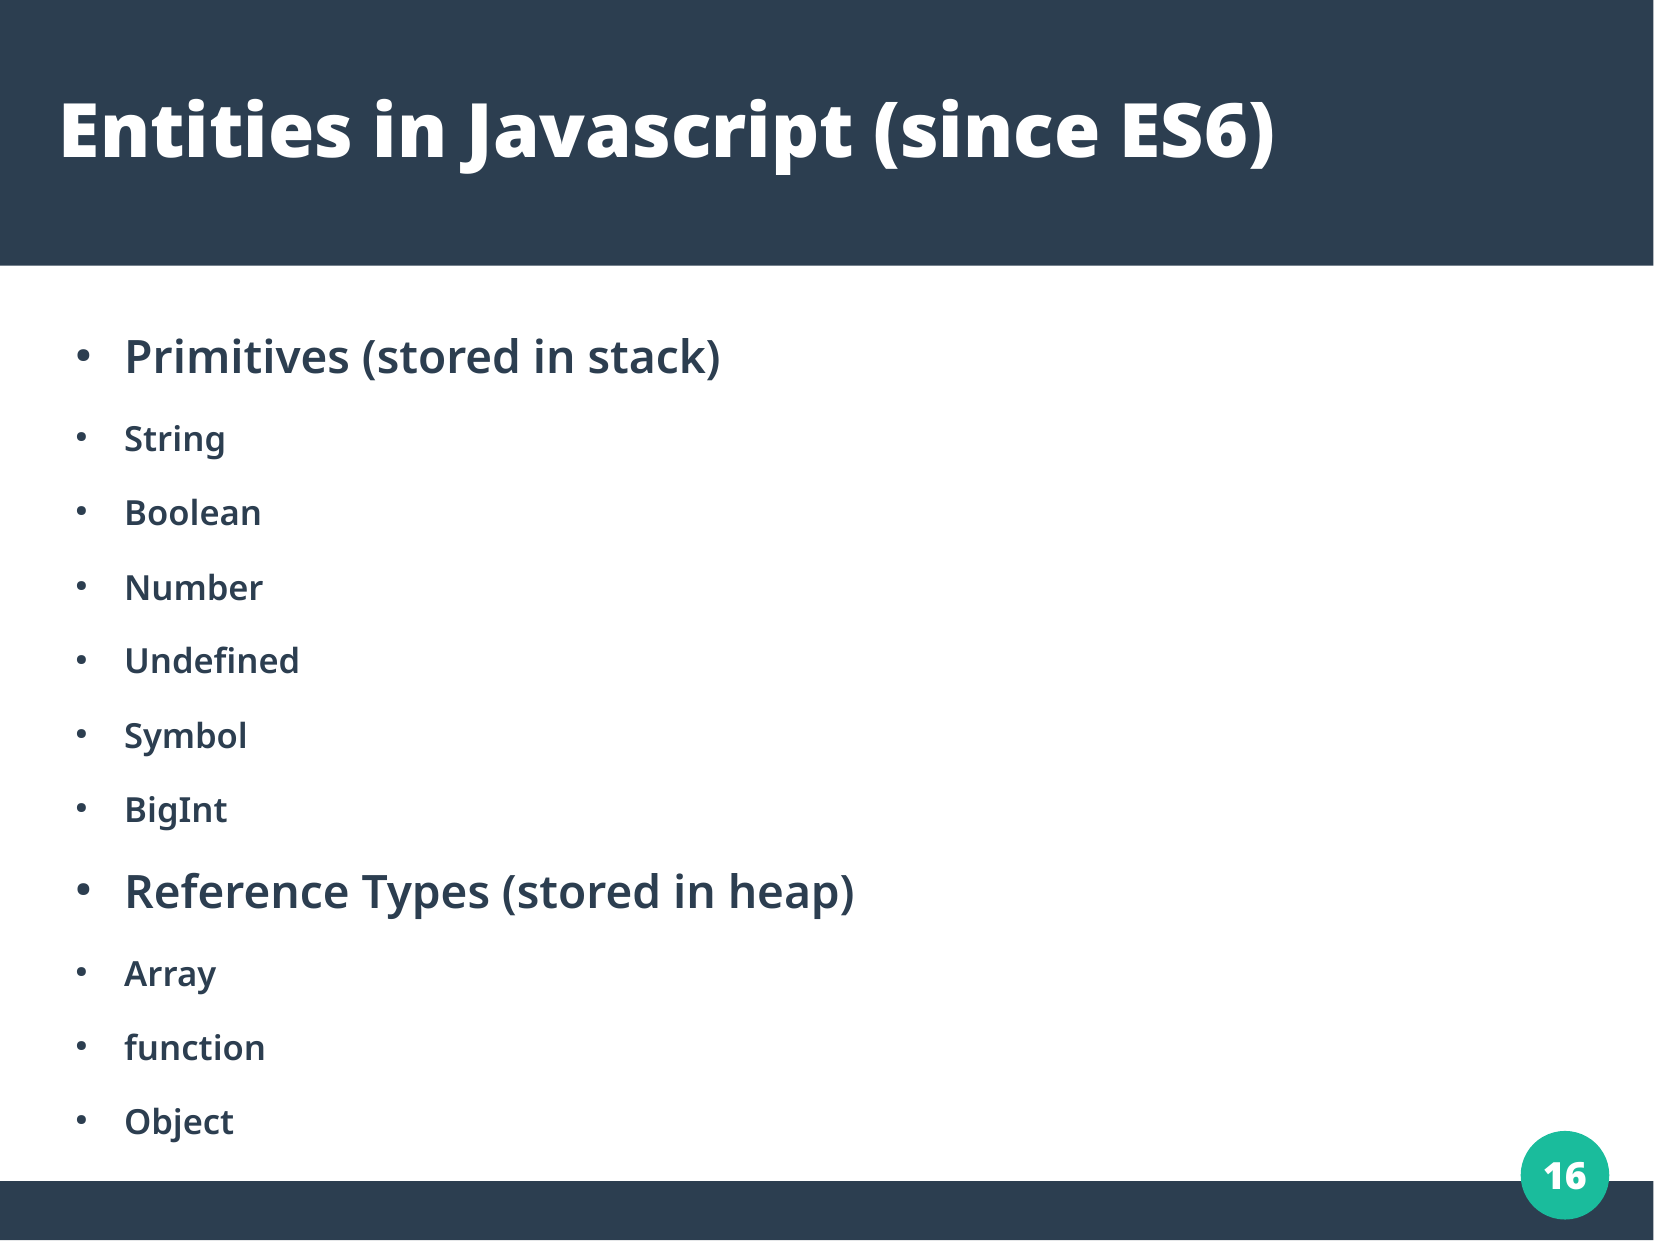

# Entities in Javascript (since ES6)
Primitives (stored in stack)
String
Boolean
Number
Undefined
Symbol
BigInt
Reference Types (stored in heap)
Array
function
Object
16